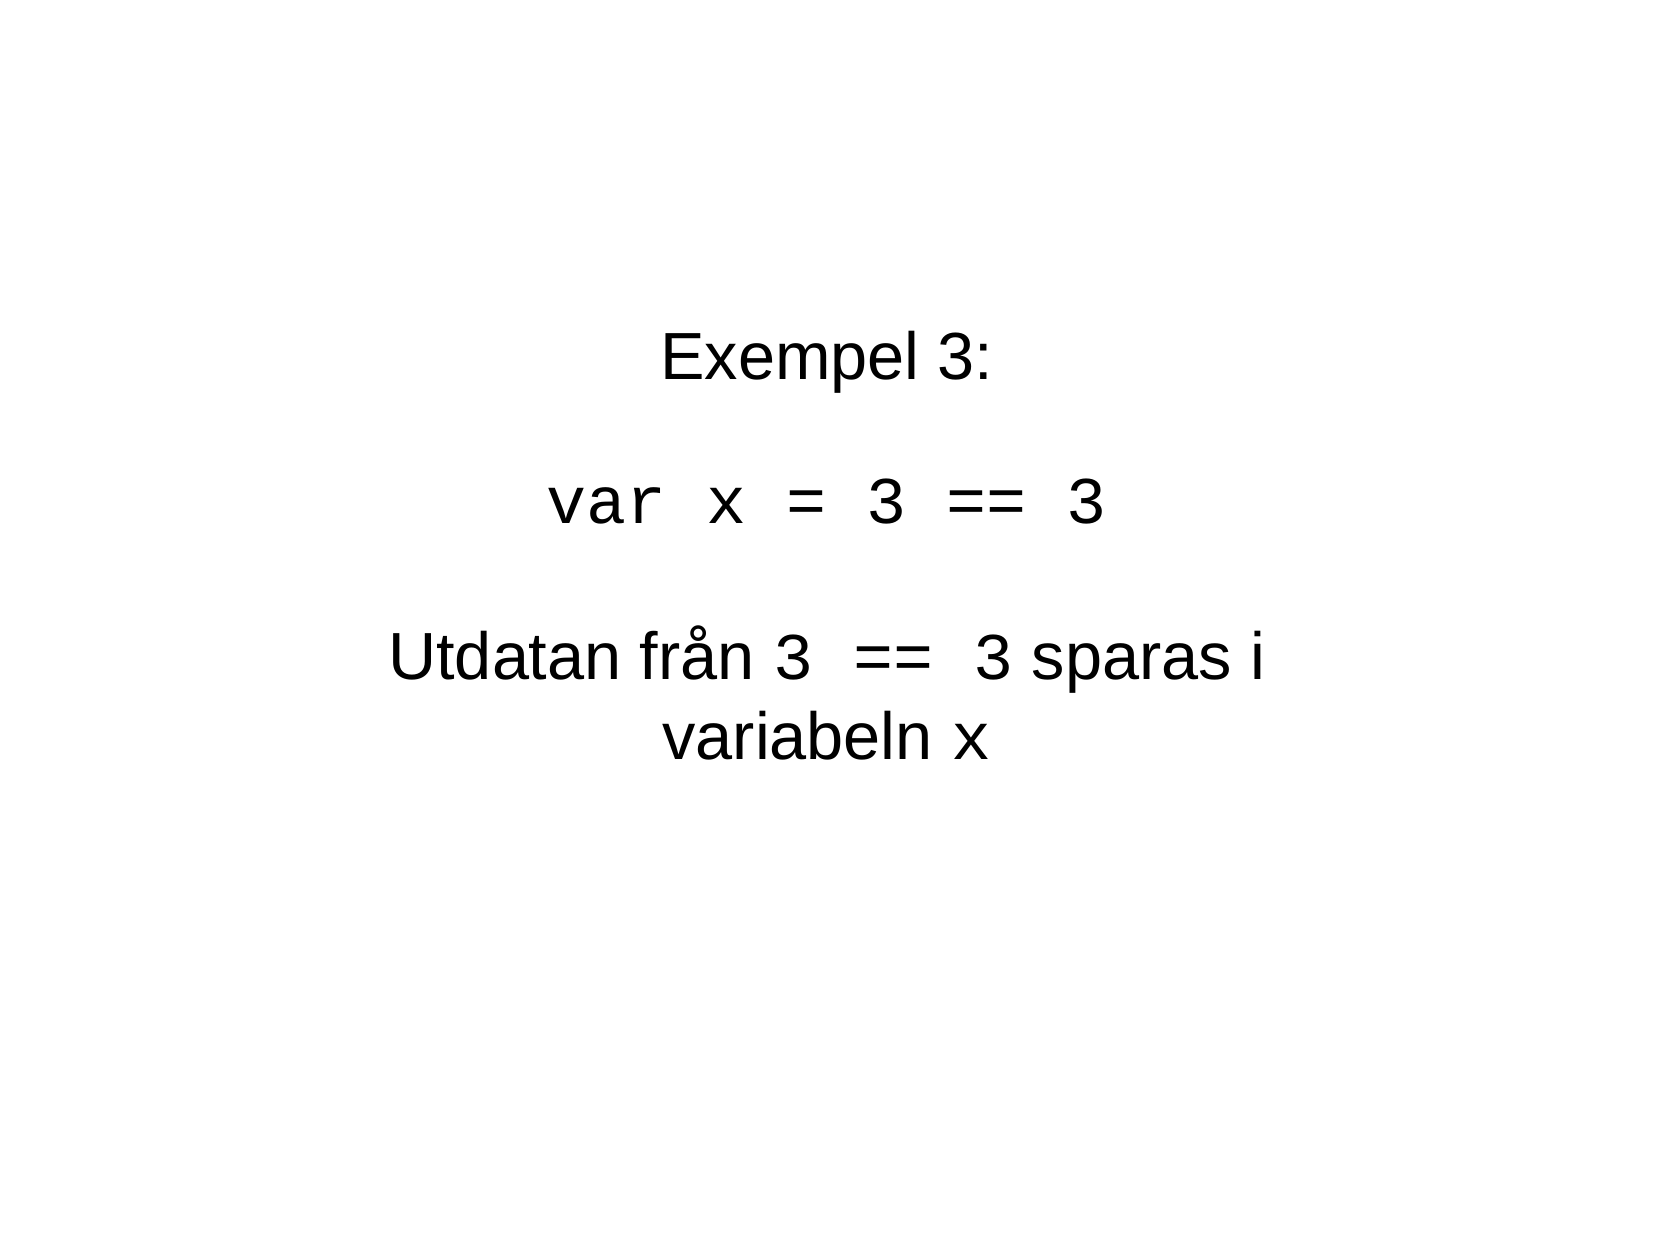

# Exempel 3:
var x = 3 == 3
Utdatan från 3 == 3 sparas i variabeln x